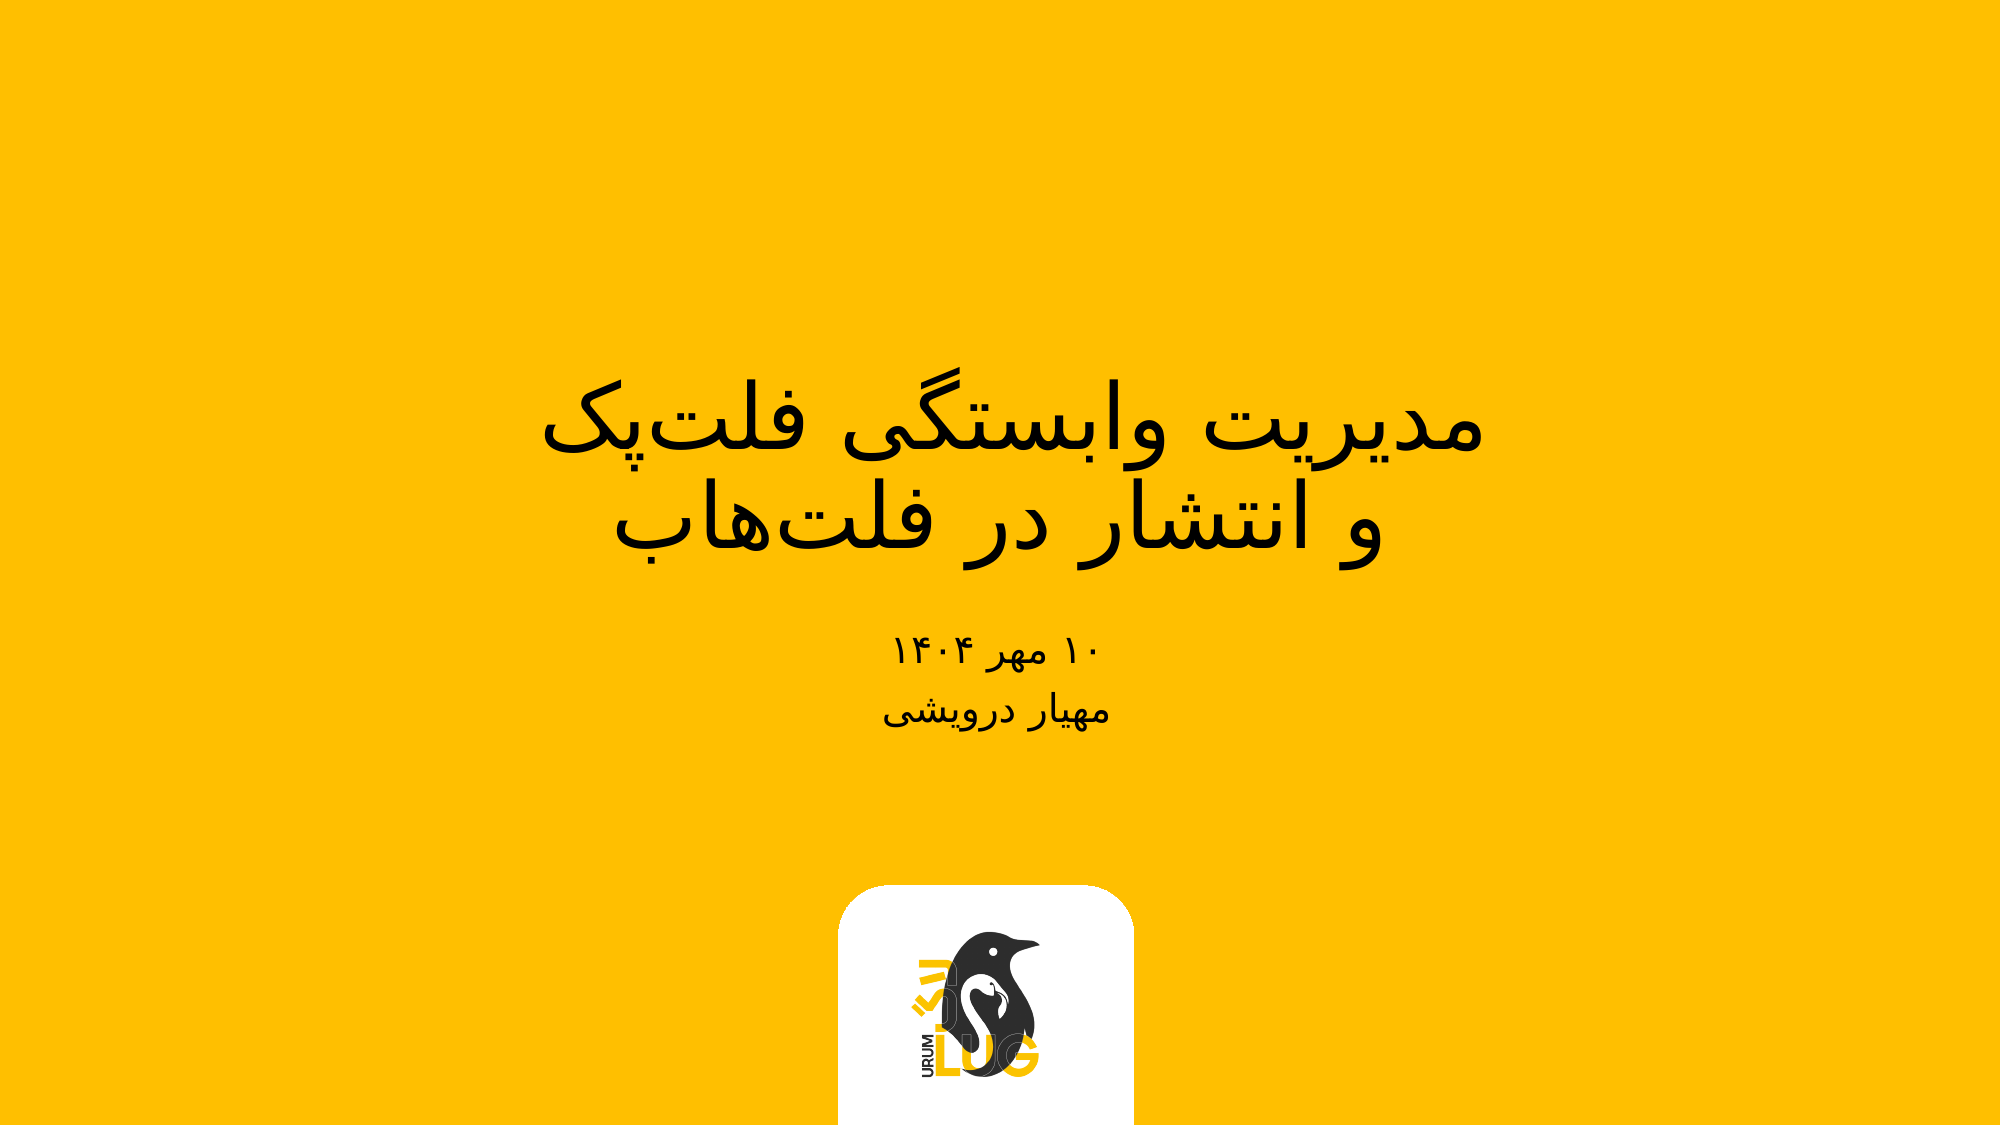

# مدیریت وابستگی فلت‌پک و انتشار در فلت‌هاب
۱۰ مهر ۱۴۰۴
مهیار درویشی